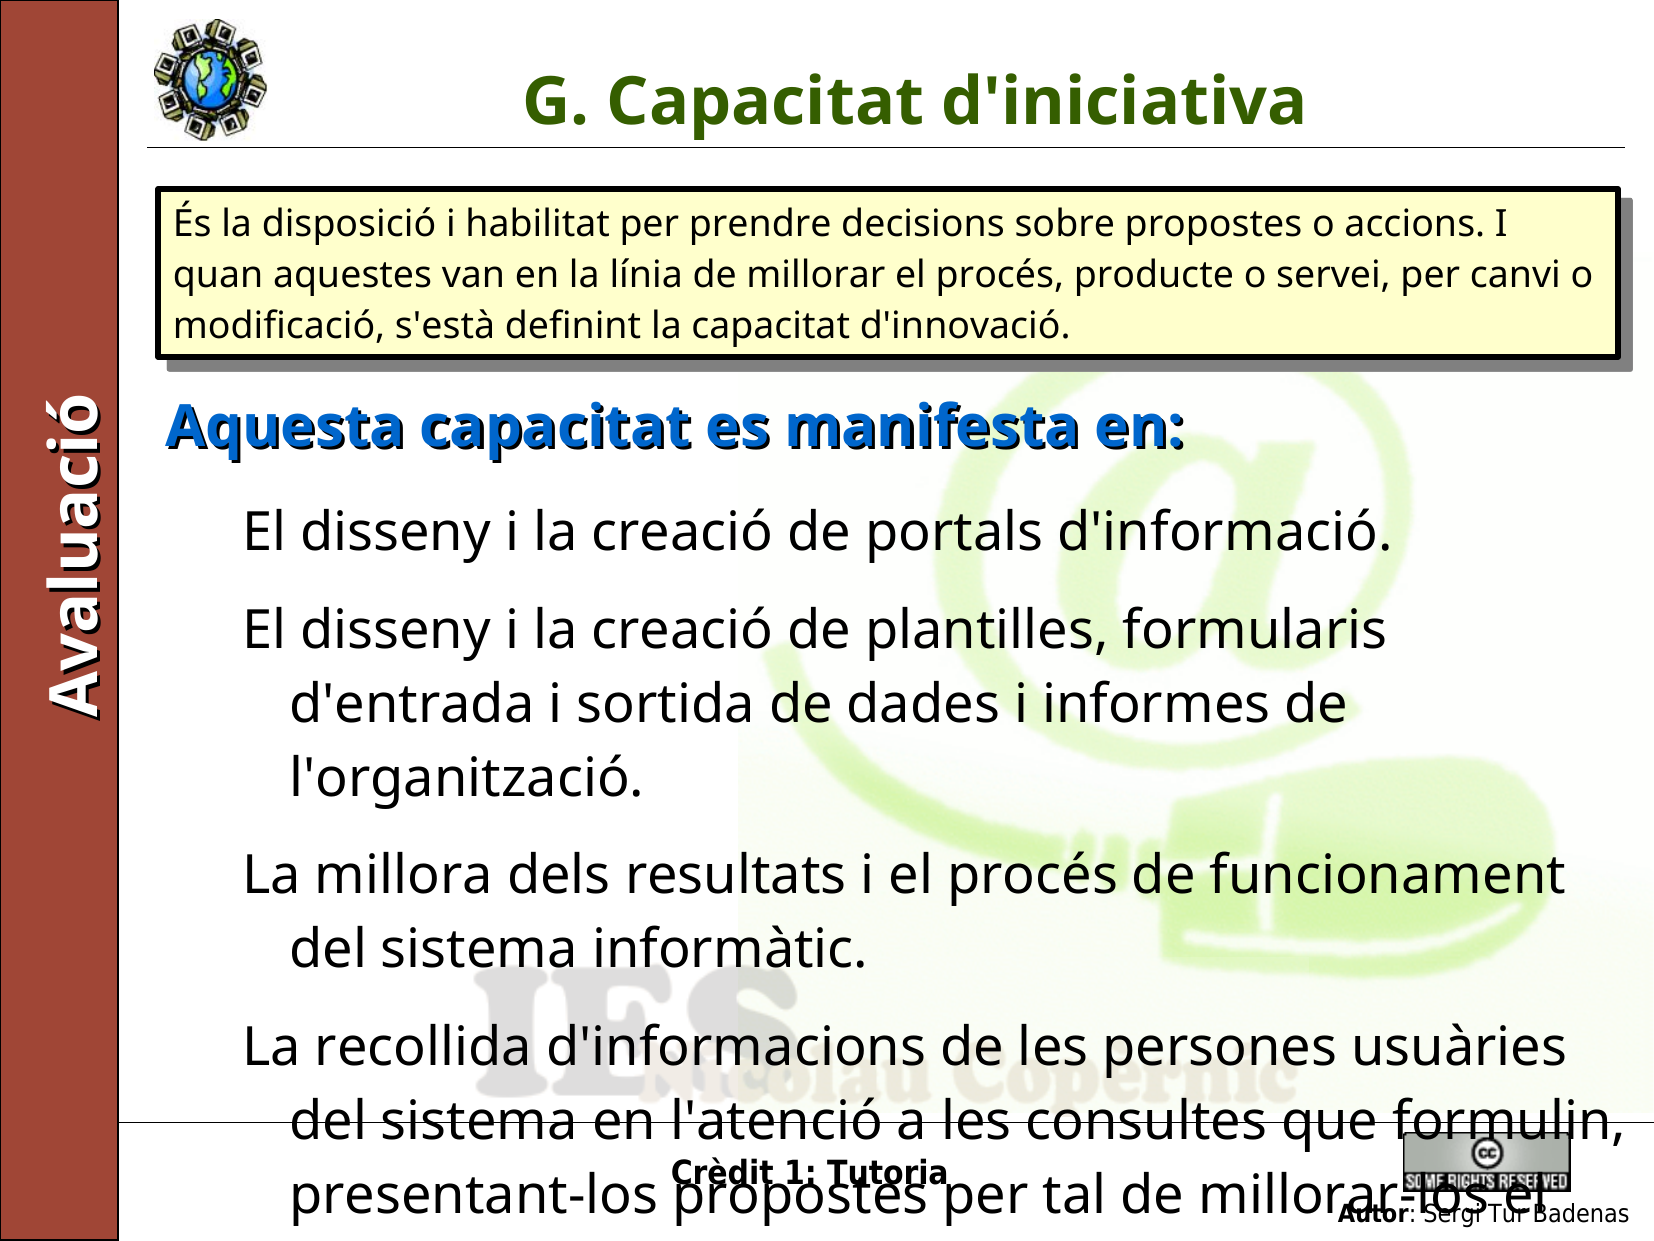

# G. Capacitat d'iniciativa
És la disposició i habilitat per prendre decisions sobre propostes o accions. I quan aquestes van en la línia de millorar el procés, producte o servei, per canvi o modificació, s'està definint la capacitat d'innovació.
Aquesta capacitat es manifesta en:
El disseny i la creació de portals d'informació.
El disseny i la creació de plantilles, formularis d'entrada i sortida de dades i informes de l'organització.
La millora dels resultats i el procés de funcionament del sistema informàtic.
La recollida d'informacions de les persones usuàries del sistema en l'atenció a les consultes que formulin, presentant-los propostes per tal de millorar-los el servei prestat.